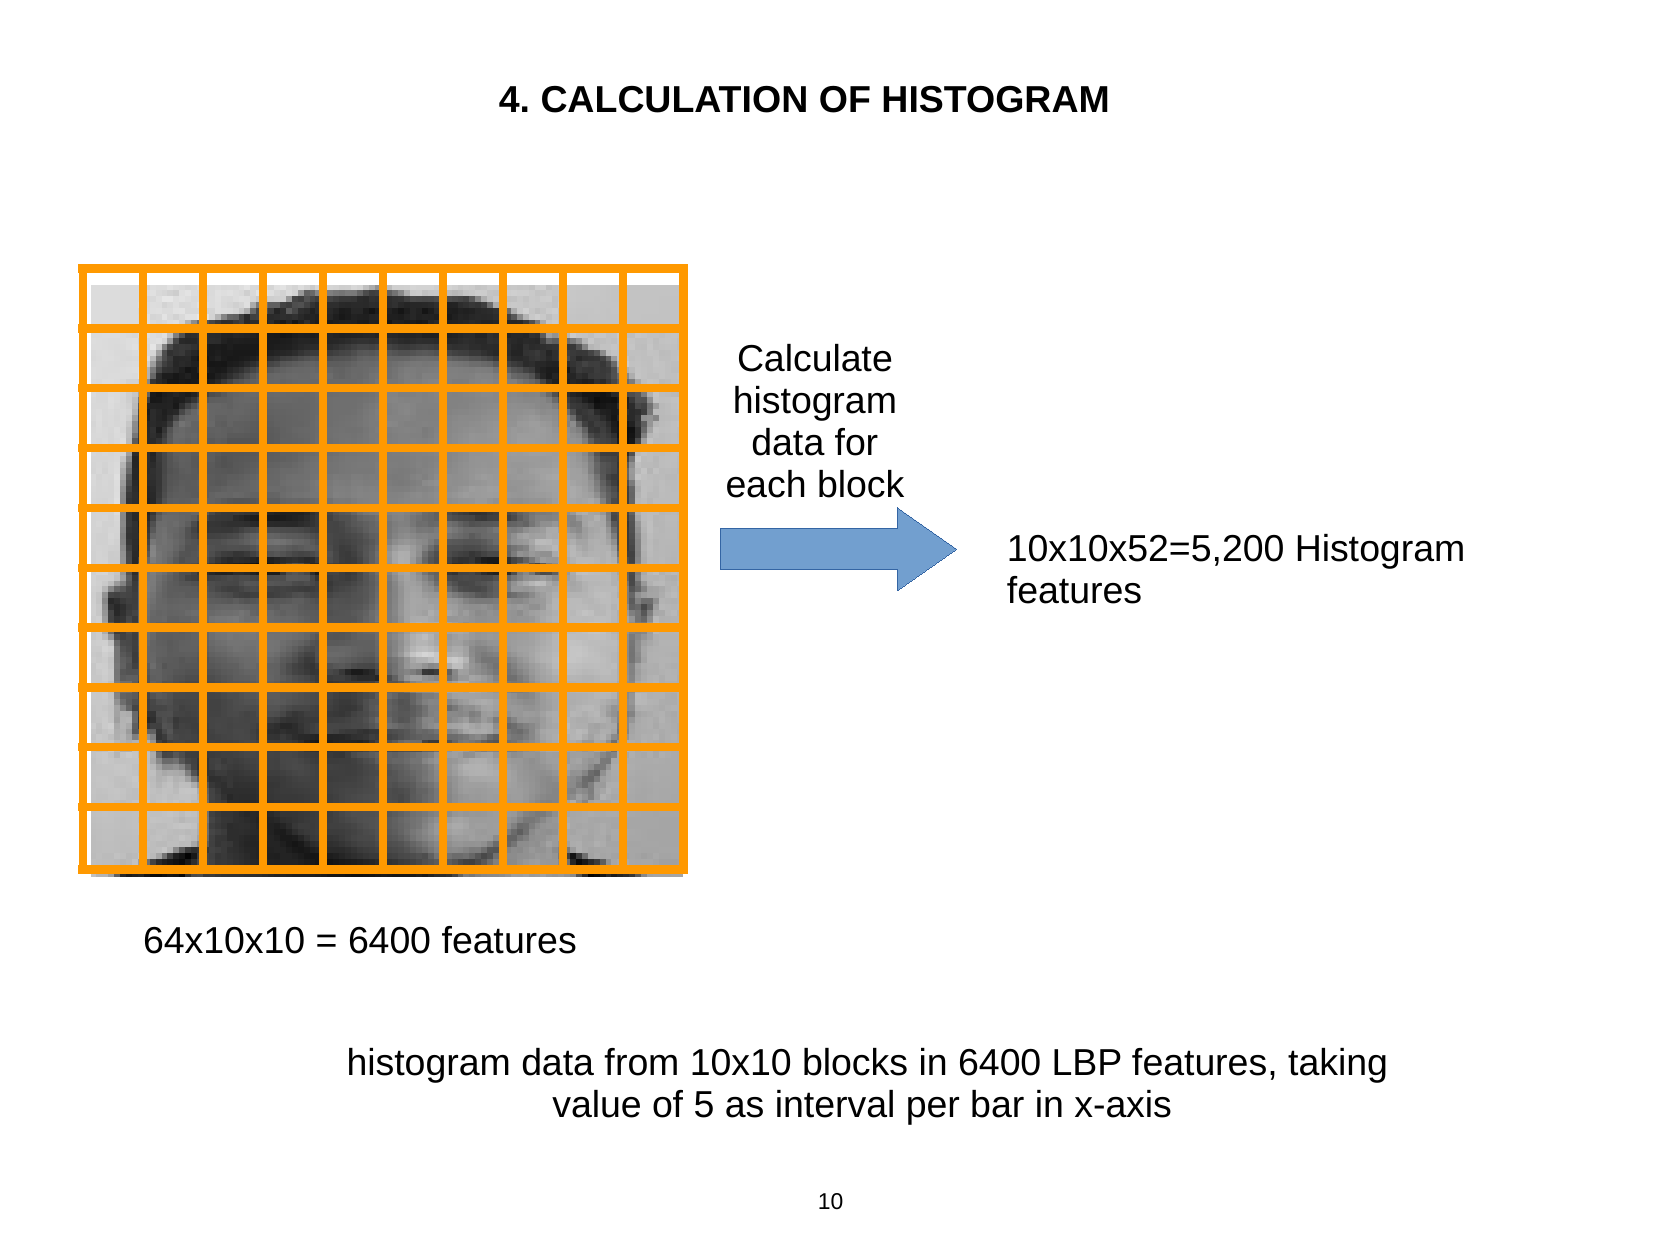

4. CALCULATION OF HISTOGRAM
| | | | | | | | | | |
| --- | --- | --- | --- | --- | --- | --- | --- | --- | --- |
| | | | | | | | | | |
| | | | | | | | | | |
| | | | | | | | | | |
| | | | | | | | | | |
| | | | | | | | | | |
| | | | | | | | | | |
| | | | | | | | | | |
| | | | | | | | | | |
| | | | | | | | | | |
Calculate histogram data for each block
10x10x52=5,200 Histogram features
64x10x10 = 6400 features
 histogram data from 10x10 blocks in 6400 LBP features, taking value of 5 as interval per bar in x-axis
10